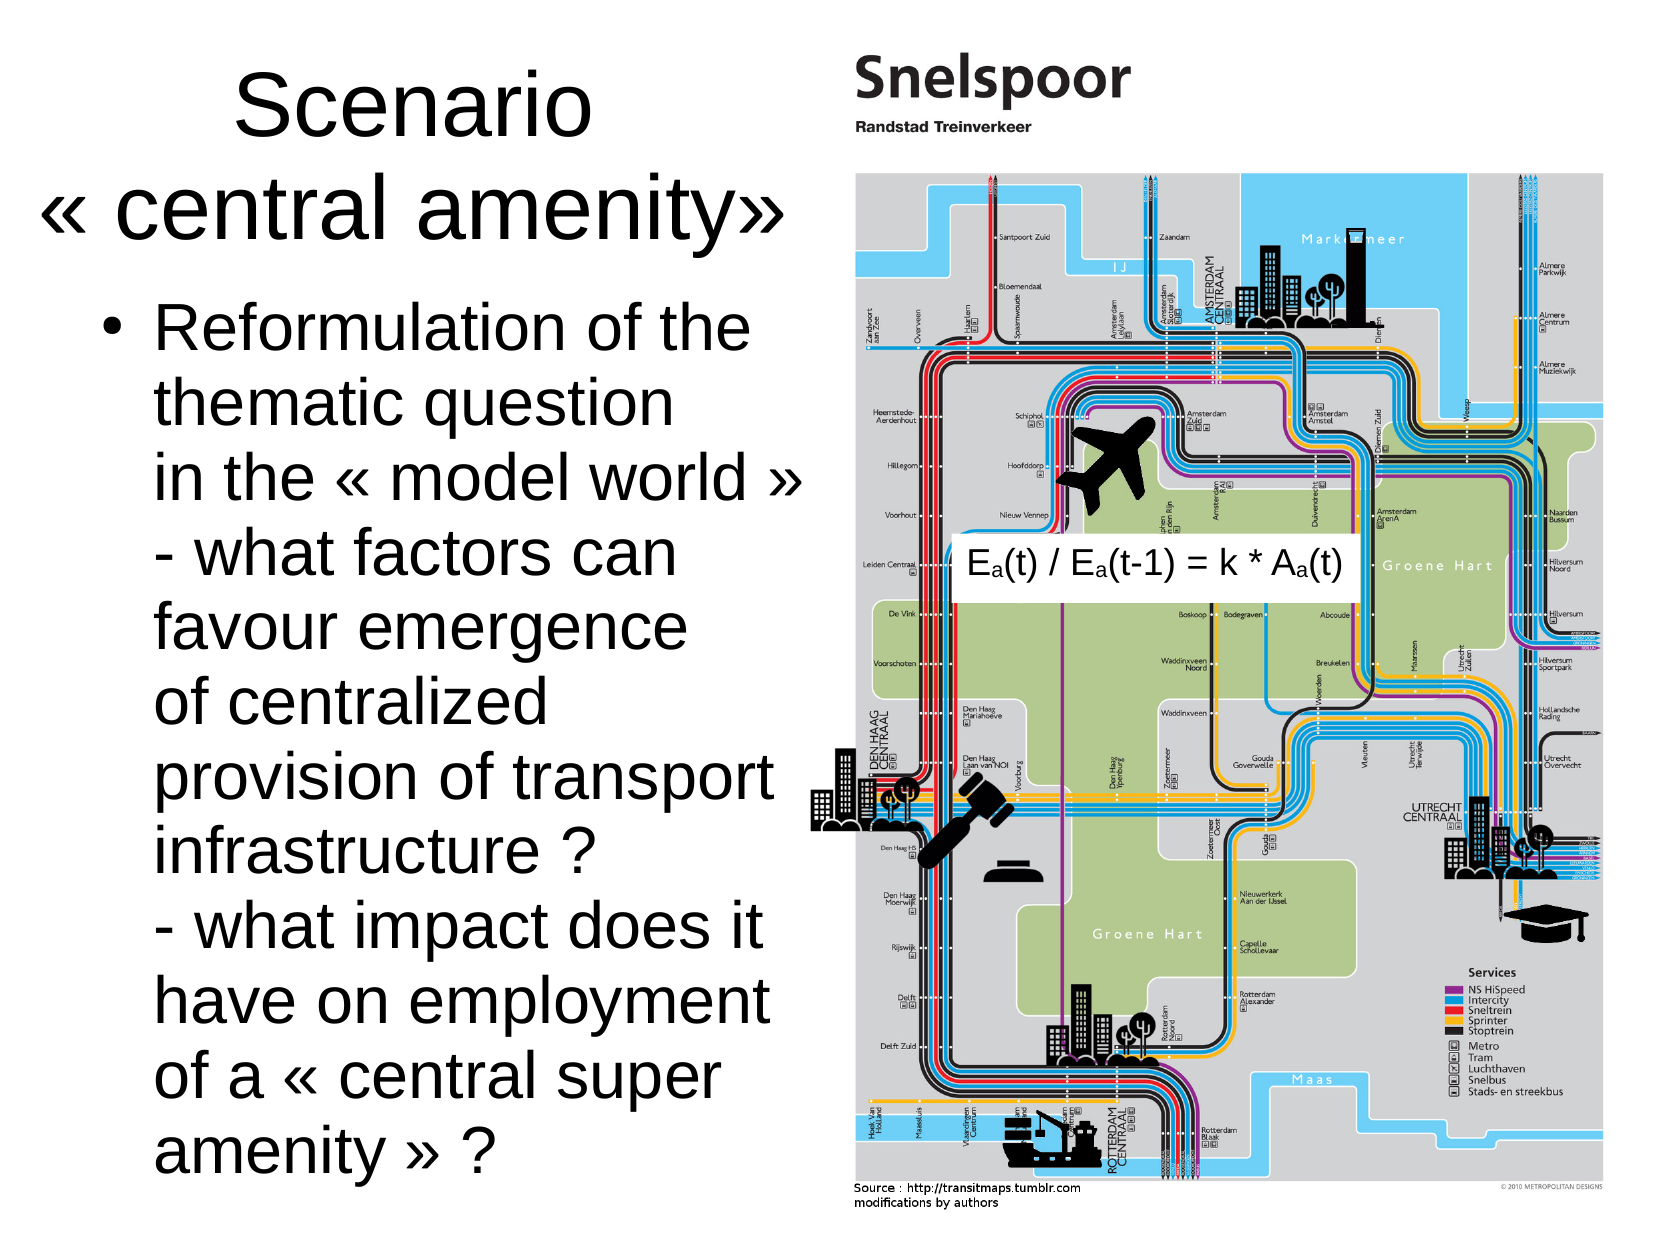

# Scenario « central amenity»
Reformulation of the
thematic question
in the « model world » :
- what factors can
favour emergence
of centralized
provision of transport
infrastructure ?
- what impact does it
have on employment
of a « central super
amenity » ?
Ea(t) / Ea(t-1) = k * Aa(t)
30